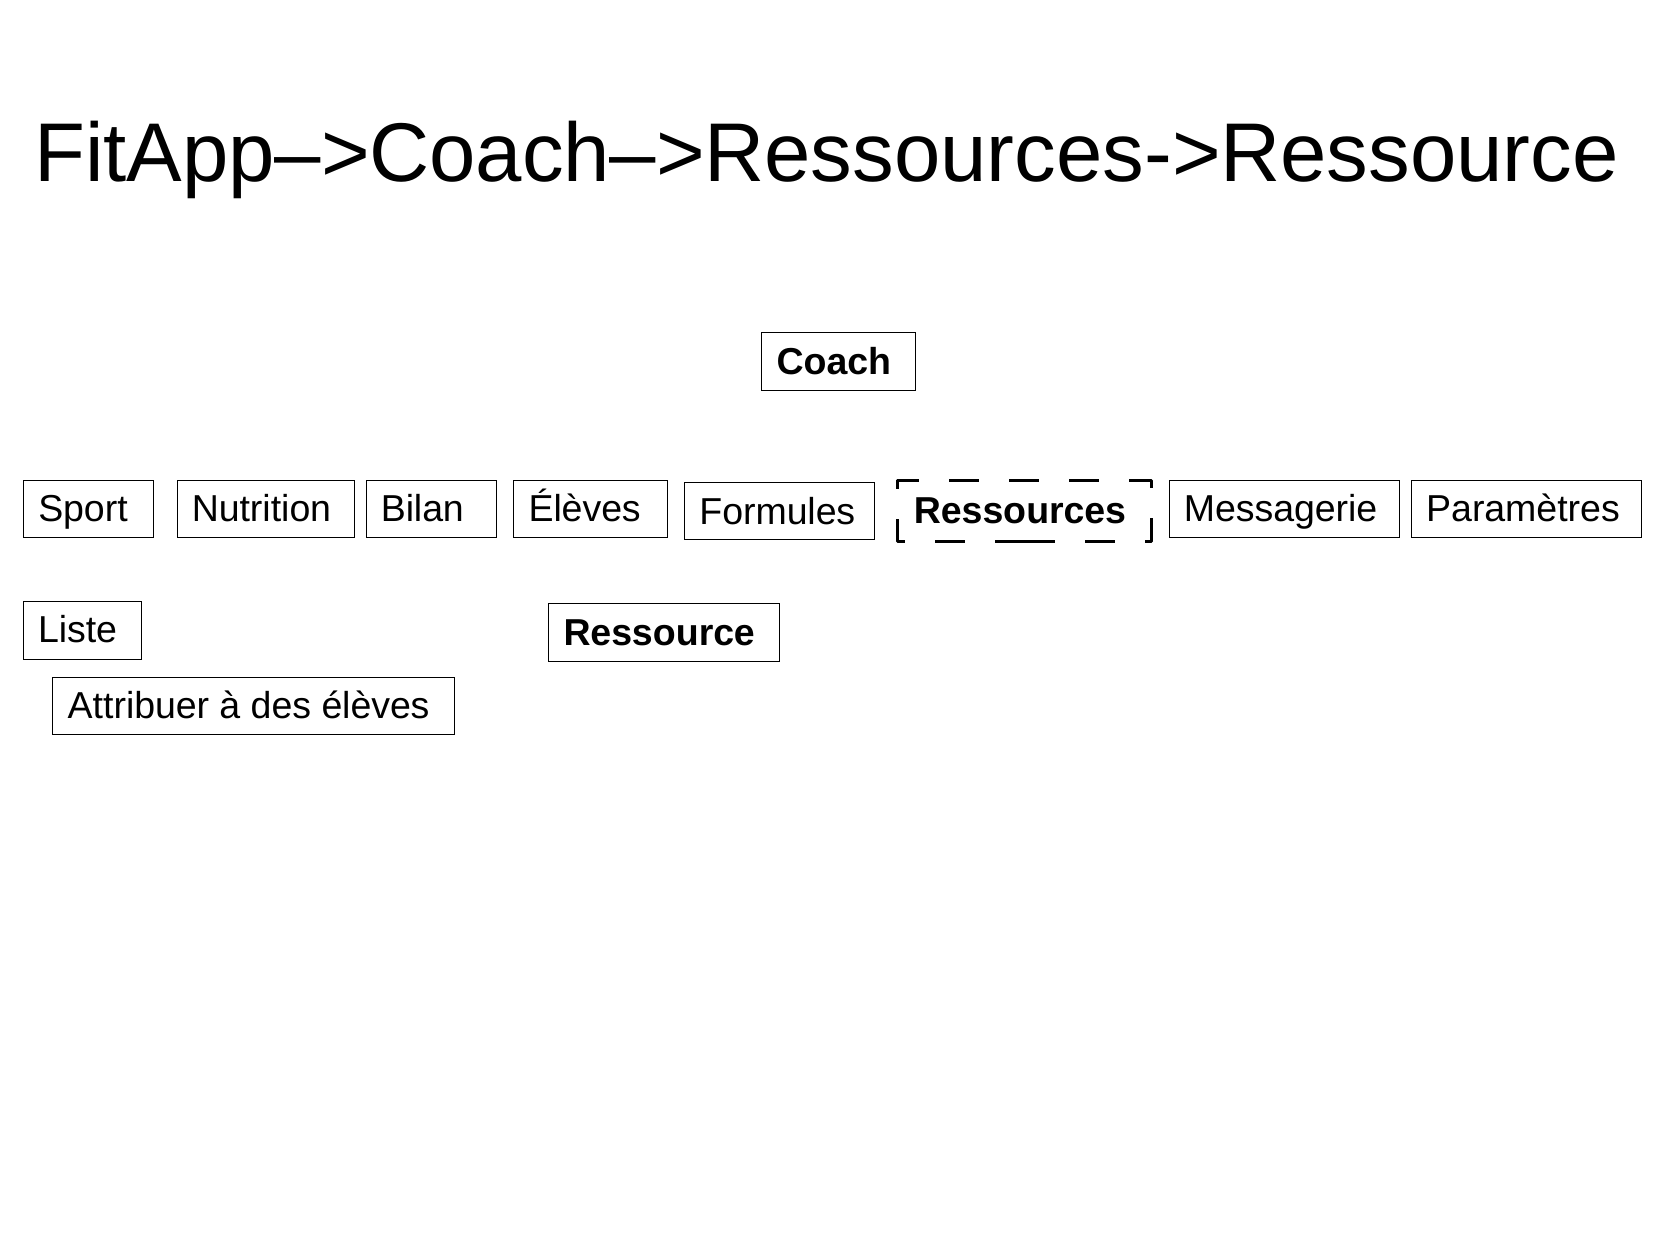

# FitApp–>Coach–>Ressources->Ressource
Coach
Sport
Nutrition
Bilan
Élèves
Ressources
Messagerie
Paramètres
Formules
Liste
Ressource
Attribuer à des élèves